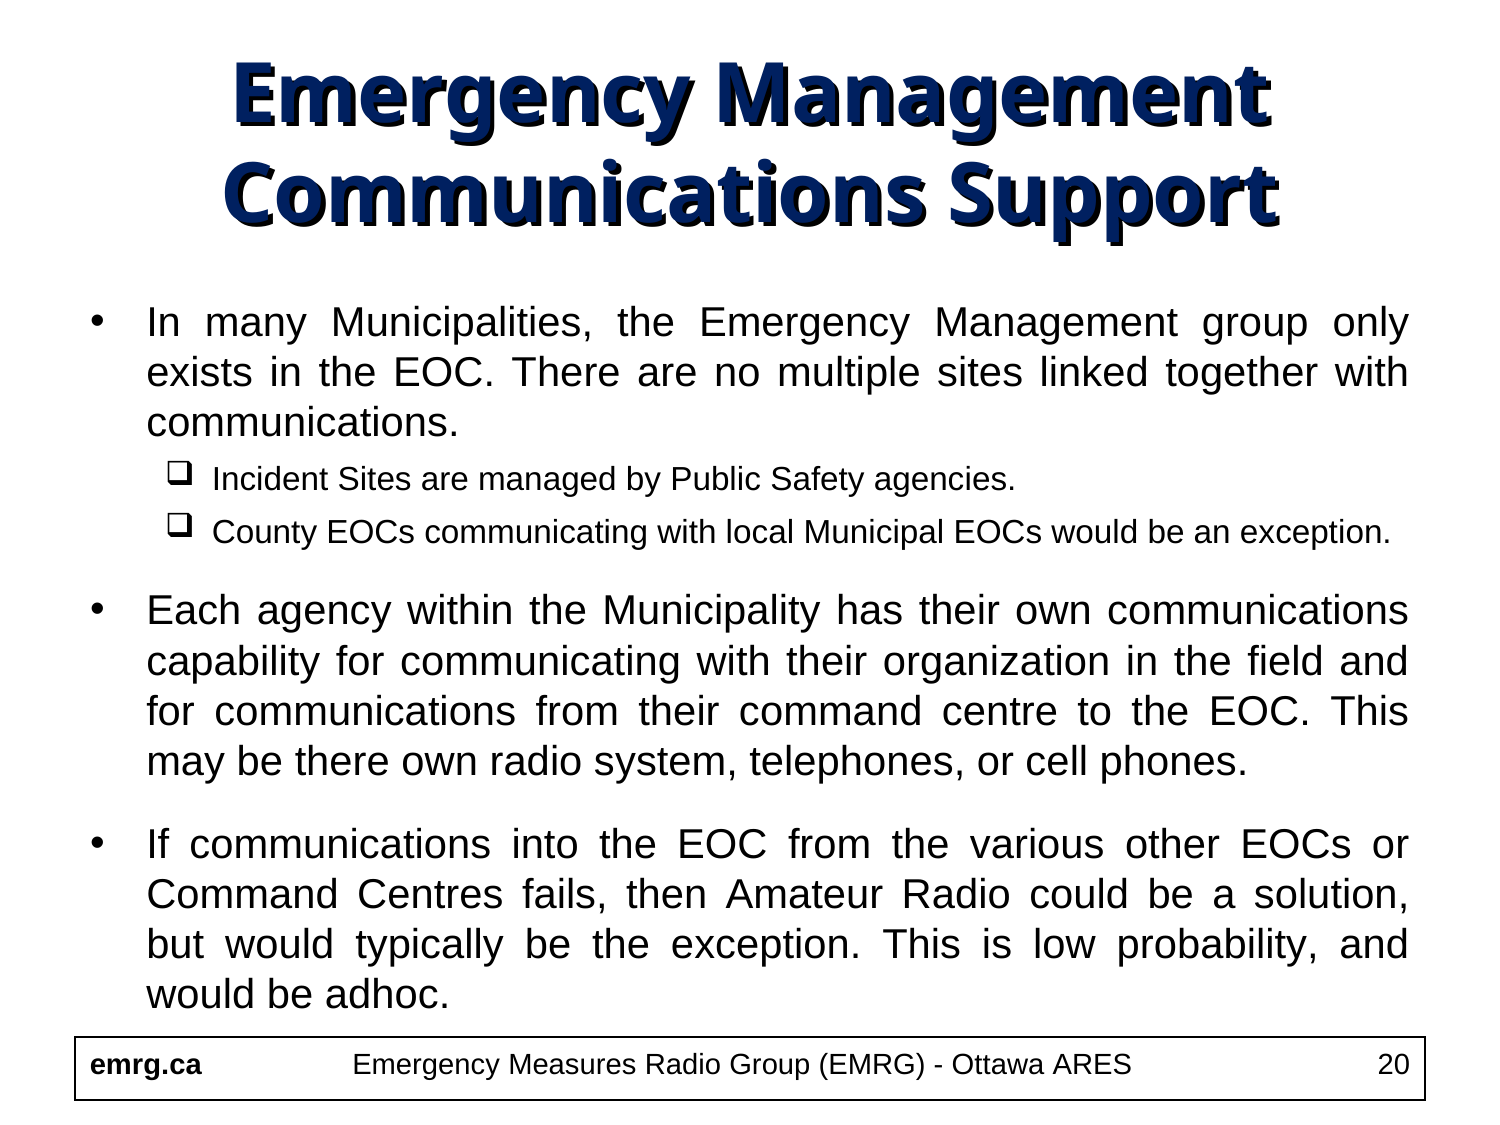

# Emergency Management Communications Support
In many Municipalities, the Emergency Management group only exists in the EOC. There are no multiple sites linked together with communications.
Incident Sites are managed by Public Safety agencies.
County EOCs communicating with local Municipal EOCs would be an exception.
Each agency within the Municipality has their own communications capability for communicating with their organization in the field and for communications from their command centre to the EOC. This may be there own radio system, telephones, or cell phones.
If communications into the EOC from the various other EOCs or Command Centres fails, then Amateur Radio could be a solution, but would typically be the exception. This is low probability, and would be adhoc.
Emergency Measures Radio Group (EMRG) - Ottawa ARES
20